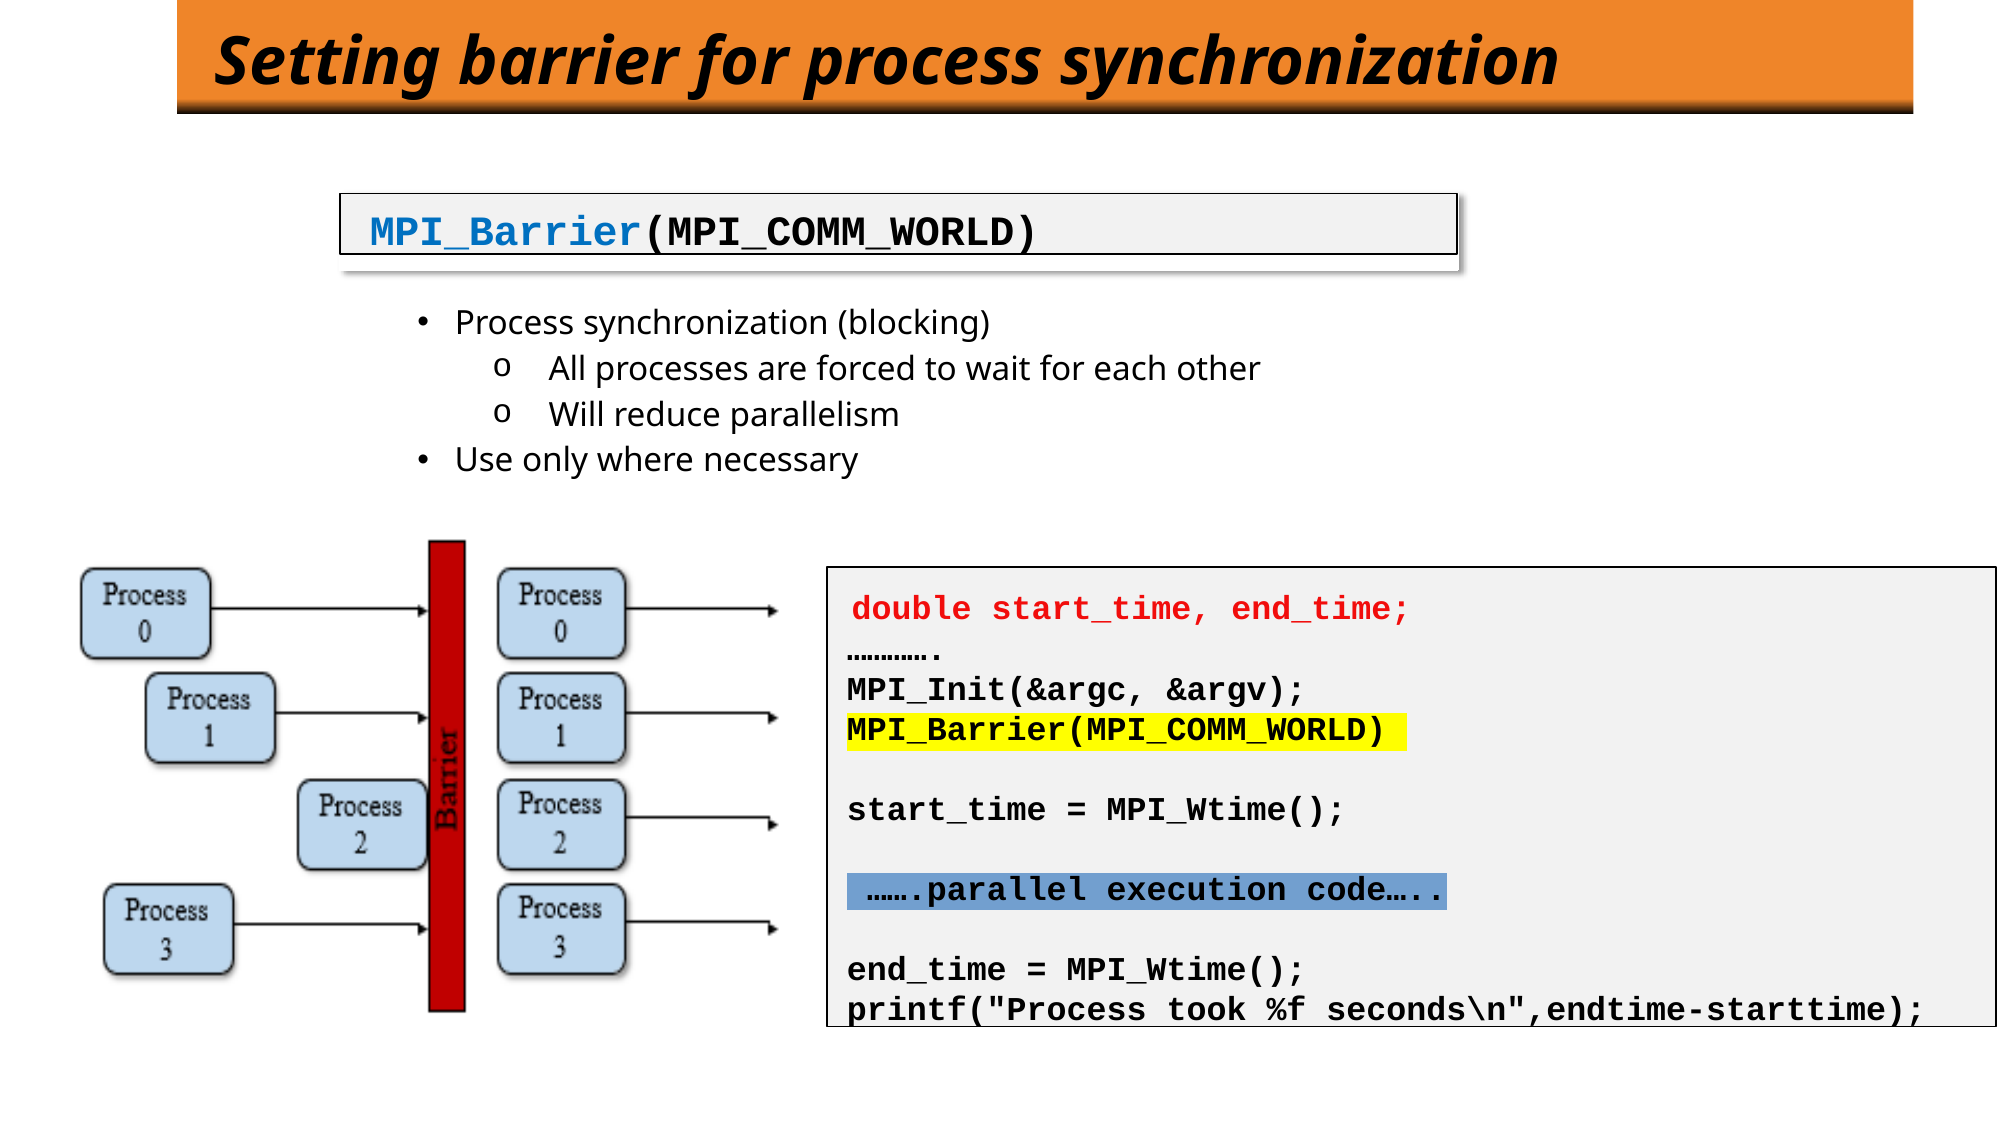

# Setting barrier for process synchronization
MPI_Barrier(MPI_COMM_WORLD)
Process synchronization (blocking)
All processes are forced to wait for each other
Will reduce parallelism
Use only where necessary
 double start_time, end_time;
 ………….
 MPI_Init(&argc, &argv);
 MPI_Barrier(MPI_COMM_WORLD)
 start_time = MPI_Wtime();
 …….parallel execution code…..
 end_time = MPI_Wtime();
 printf("Process took %f seconds\n",endtime-starttime);